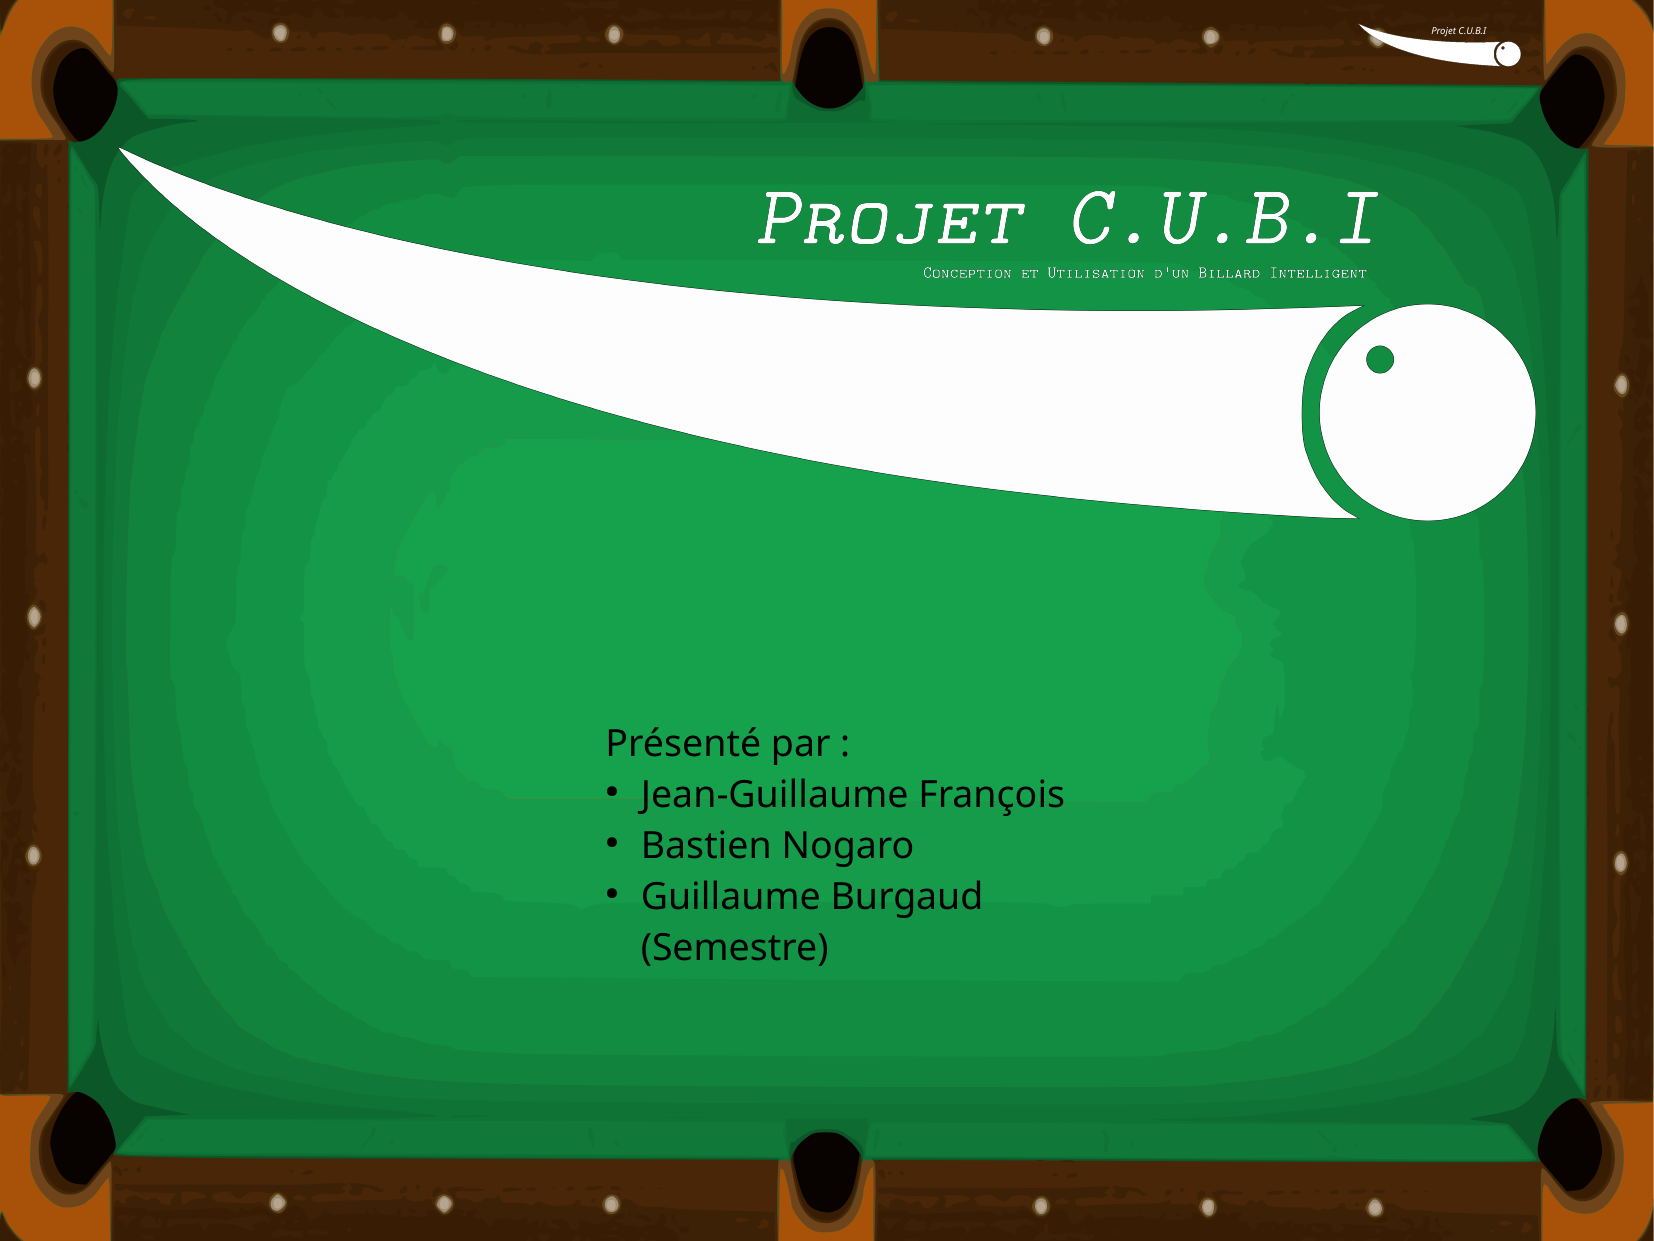

Présenté par :
Jean-Guillaume François
Bastien Nogaro
Guillaume Burgaud (Semestre)